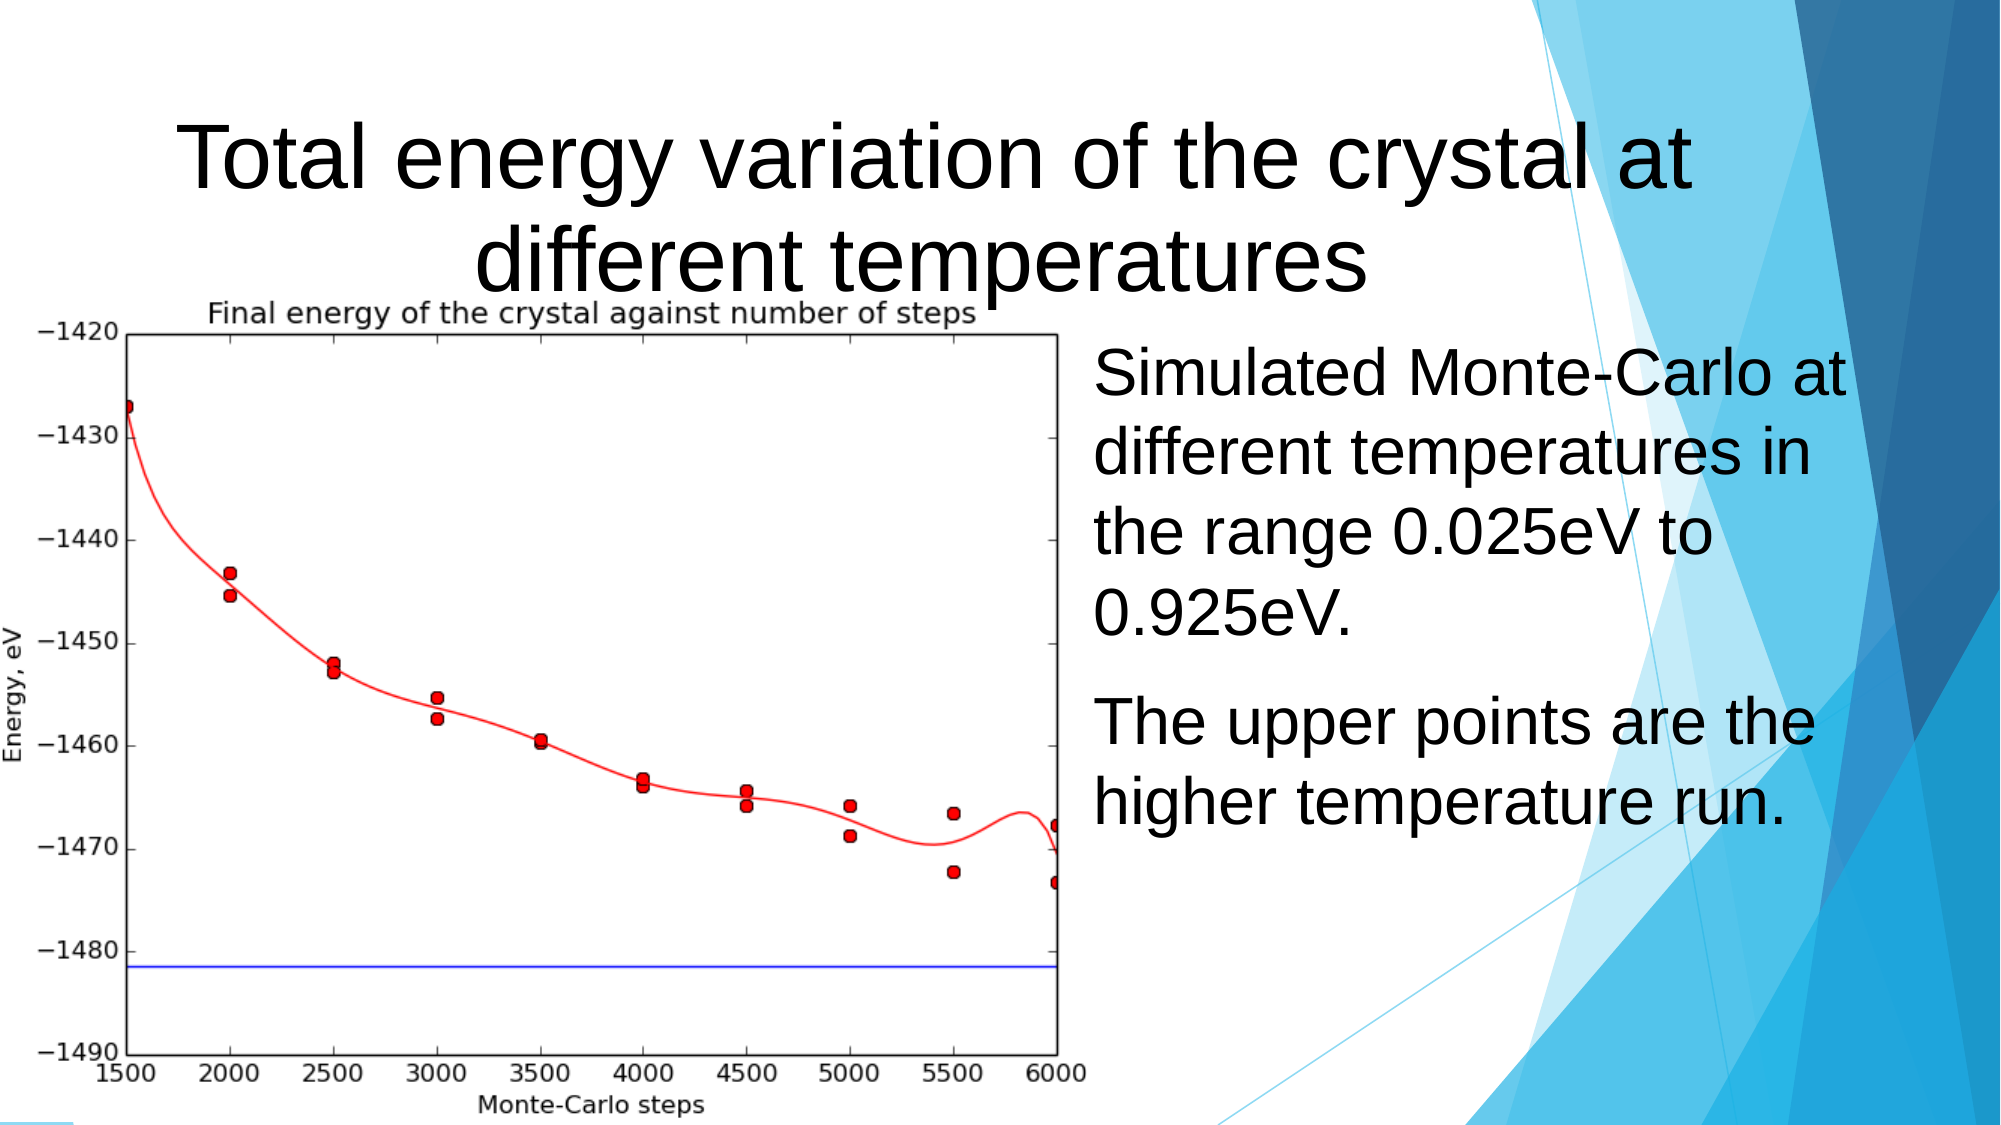

Total energy variation of the crystal at different temperatures
#
Simulated Monte-Carlo at different temperatures in the range 0.025eV to 0.925eV.
The upper points are the higher temperature run.